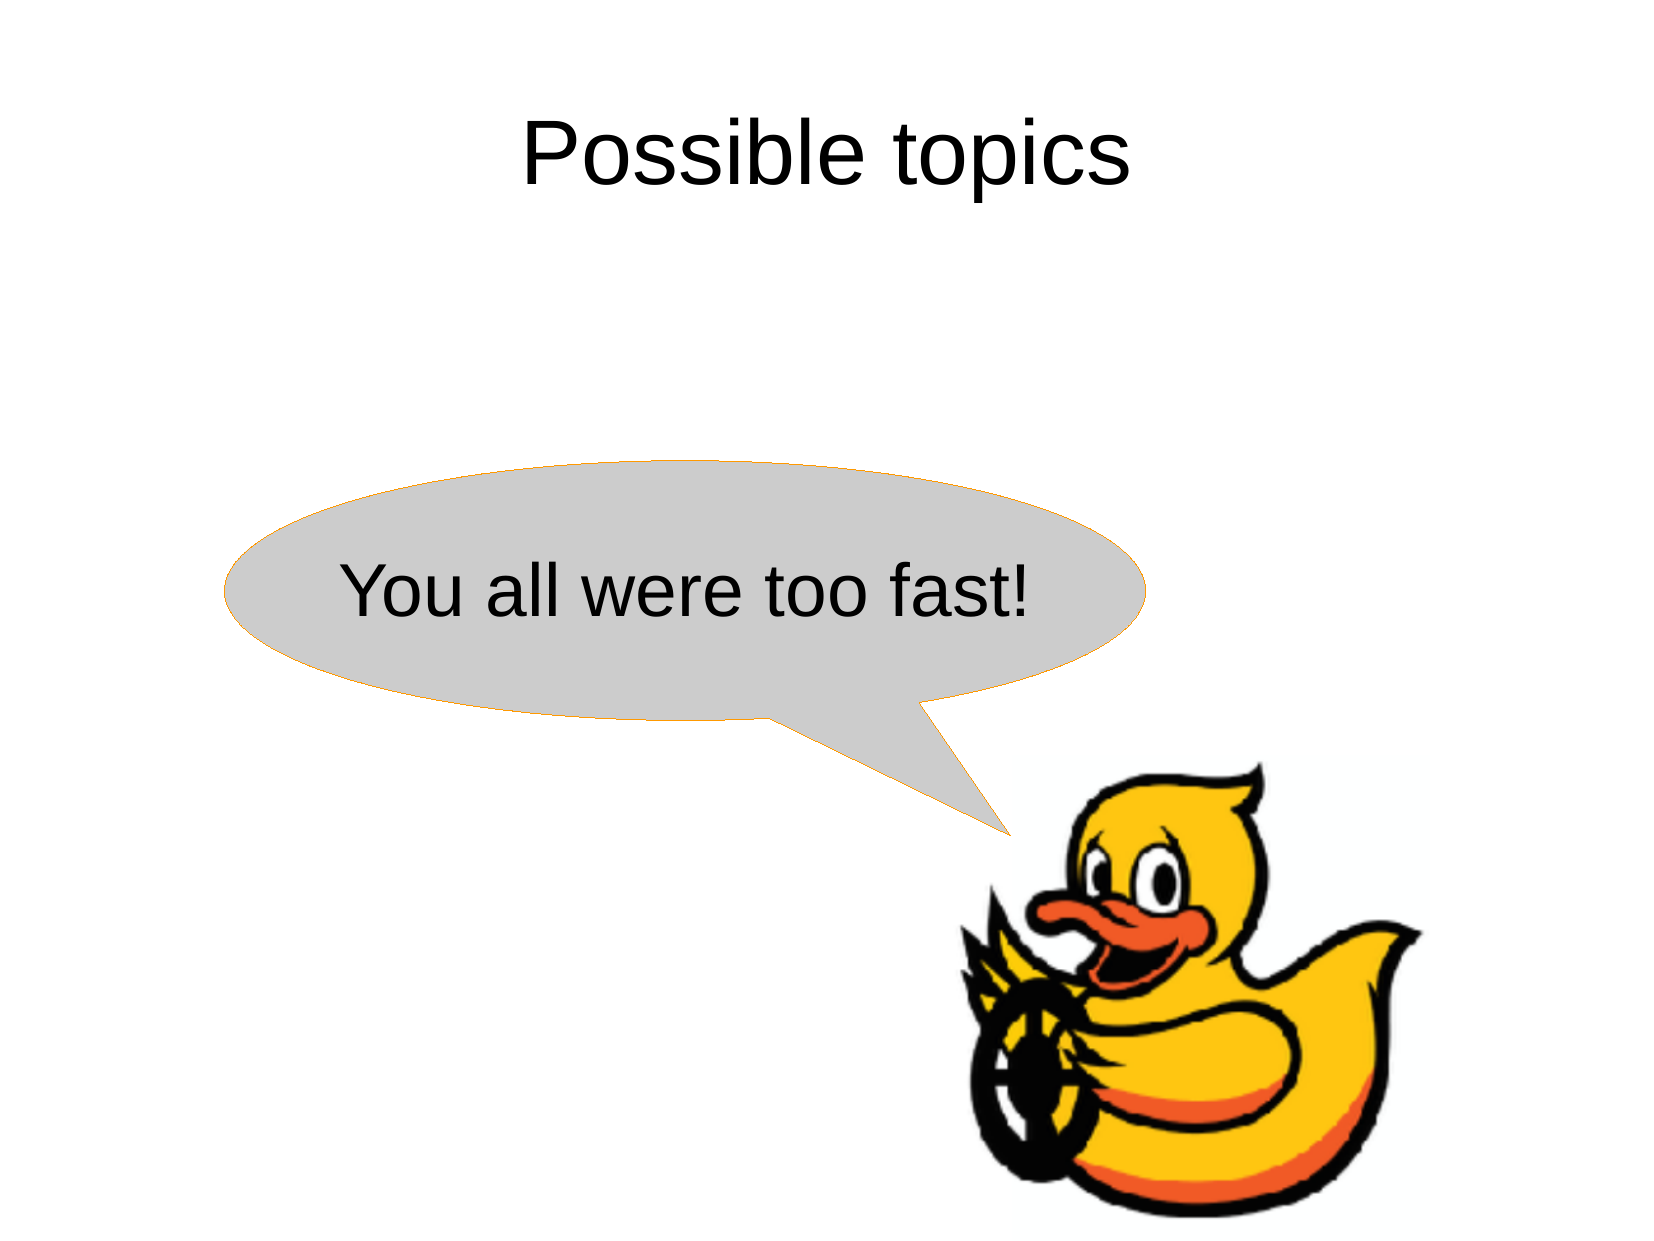

# Possible topics
You all were too fast!